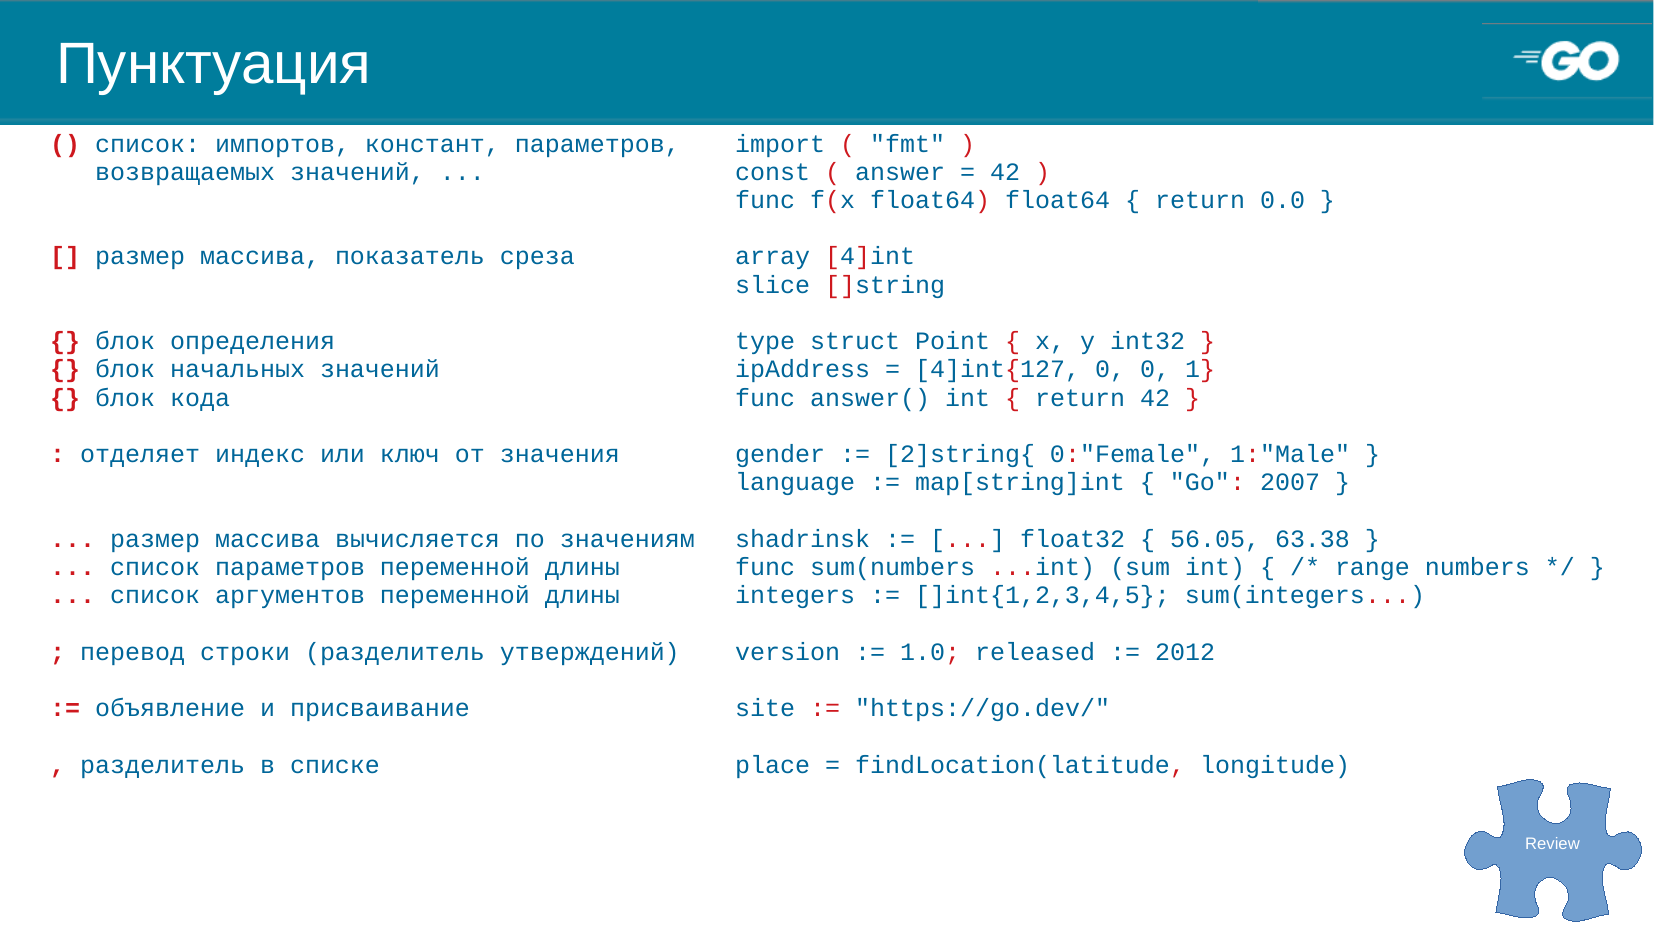

Пунктуация
() список: импортов, констант, параметров,
 возвращаемых значений, ...
[] размер массива, показатель среза
{} блок определения
{} блок начальных значений
{} блок кода
: отделяет индекс или ключ от значения
... размер массива вычисляется по значениям
... список параметров переменной длины
... список аргументов переменной длины
; перевод строки (разделитель утверждений)
:= объявление и присваивание
, разделитель в списке
import ( "fmt" )
const ( answer = 42 )
func f(x float64) float64 { return 0.0 }
array [4]int
slice []string
type struct Point { x, y int32 }
ipAddress = [4]int{127, 0, 0, 1}
func answer() int { return 42 }
gender := [2]string{ 0:"Female", 1:"Male" }
language := map[string]int { "Go": 2007 }
shadrinsk := [...] float32 { 56.05, 63.38 }
func sum(numbers ...int) (sum int) { /* range numbers */ }
integers := []int{1,2,3,4,5}; sum(integers...)
version := 1.0; released := 2012
site := "https://go.dev/"
place = findLocation(latitude, longitude)
Review